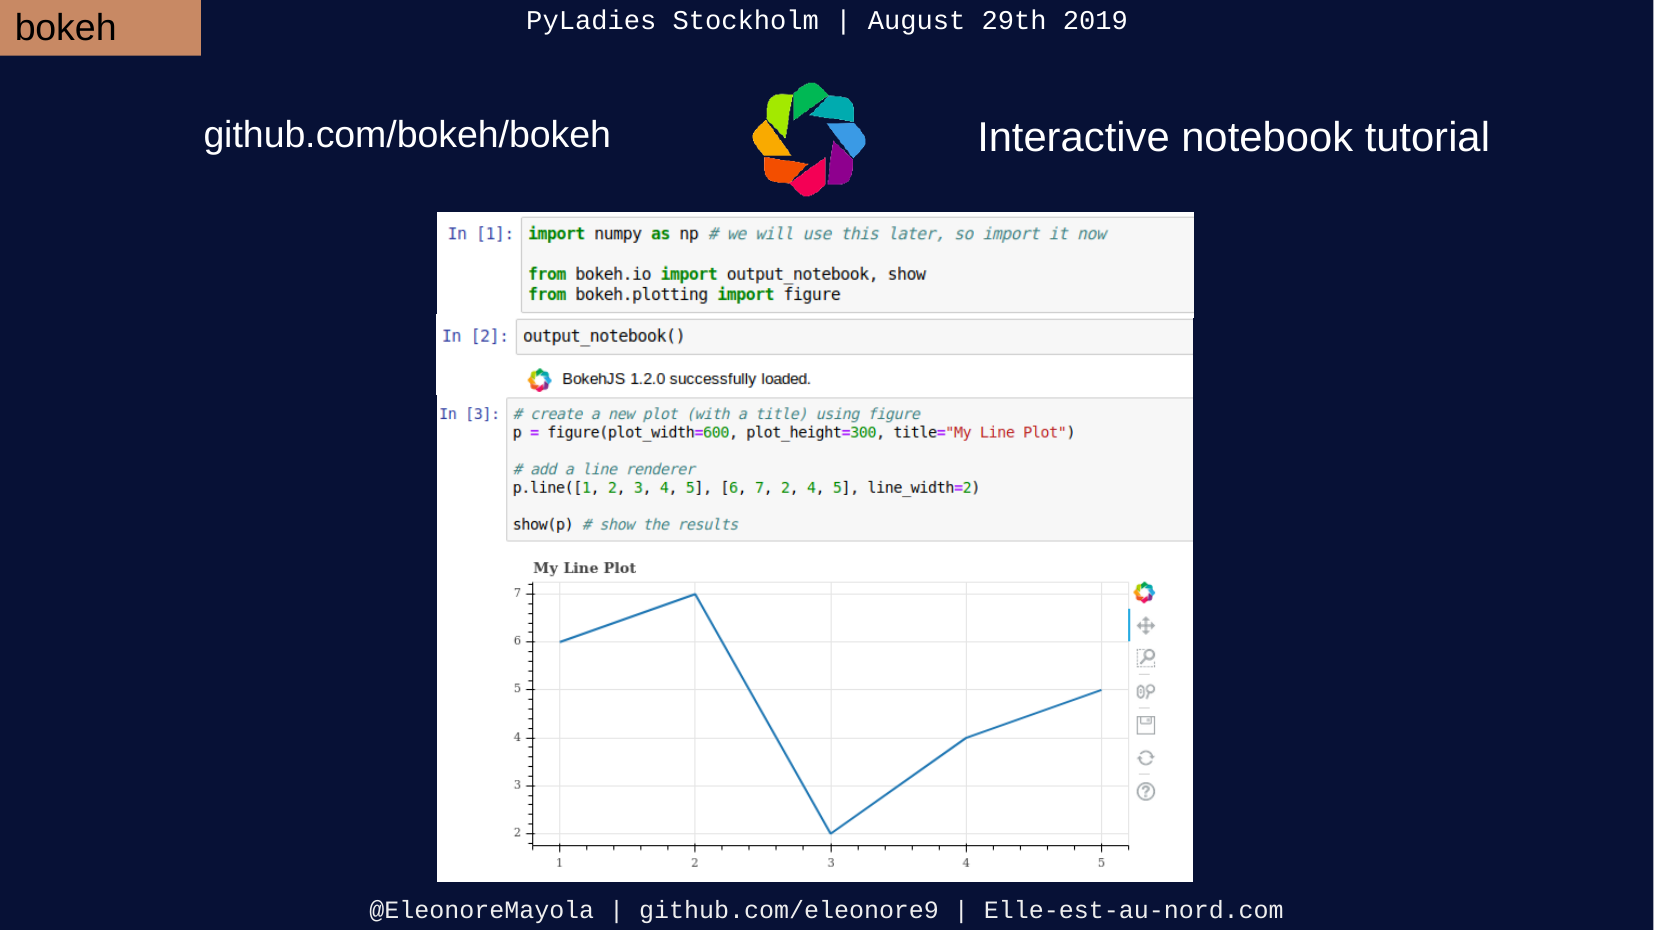

PyLadies Stockholm | August 29th 2019
bokeh
github.com/bokeh/bokeh
Interactive notebook tutorial
@EleonoreMayola | github.com/eleonore9 | Elle-est-au-nord.com